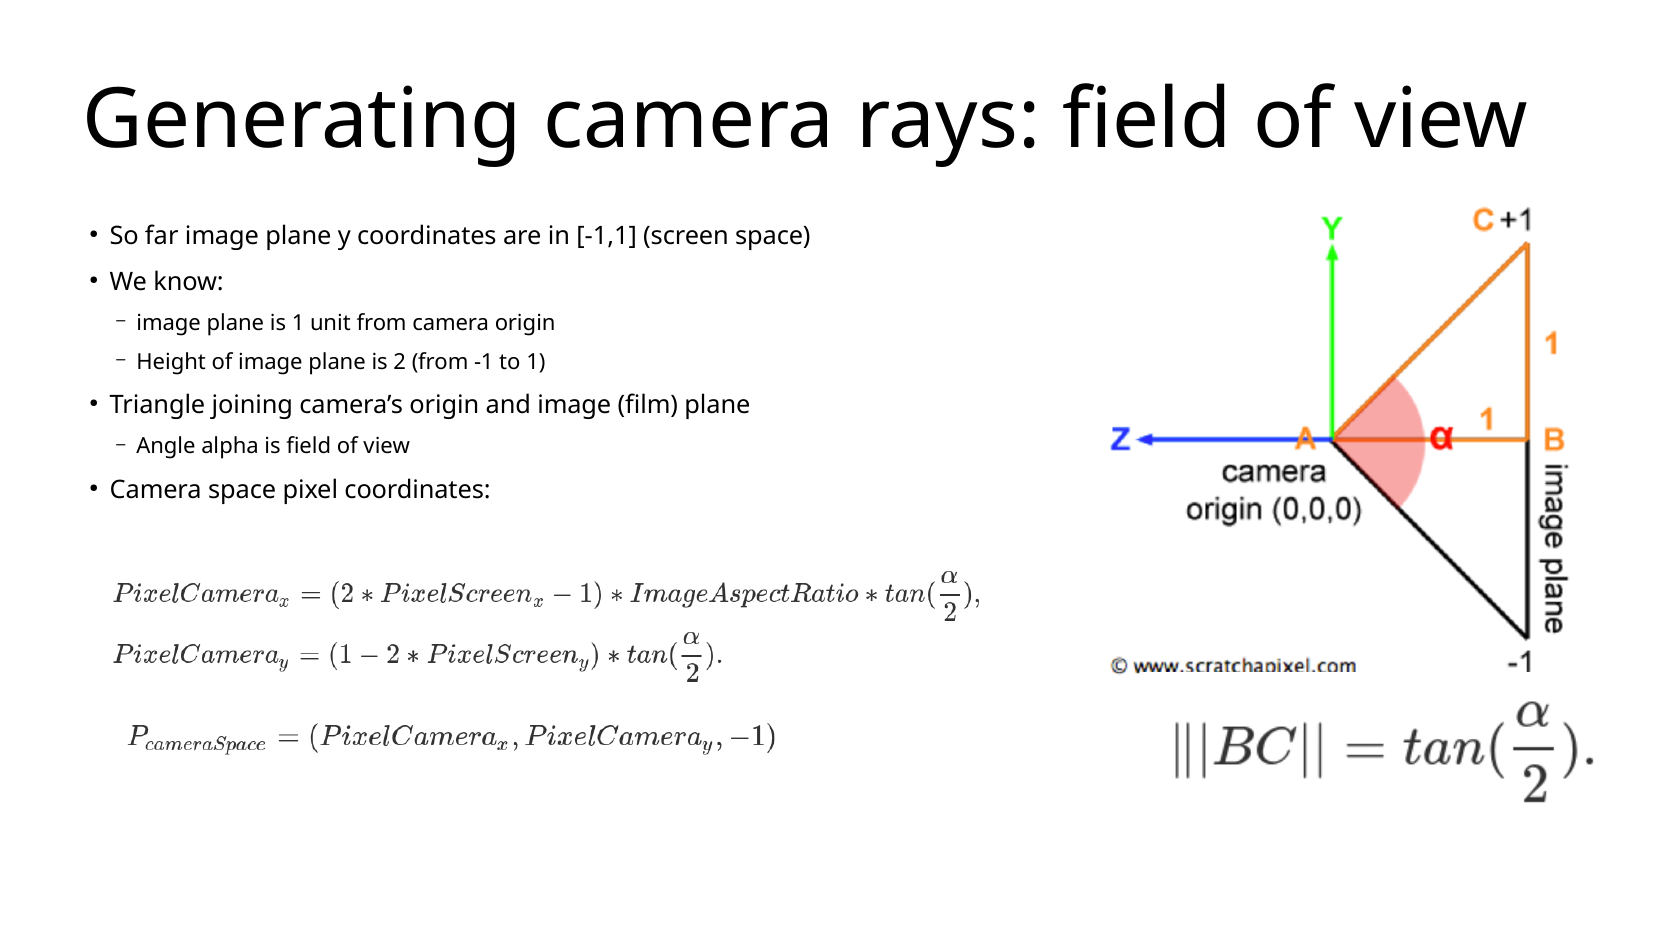

# Generating camera rays: field of view
So far image plane y coordinates are in [-1,1] (screen space)
We know:
image plane is 1 unit from camera origin
Height of image plane is 2 (from -1 to 1)
Triangle joining camera’s origin and image (film) plane
Angle alpha is field of view
Camera space pixel coordinates: